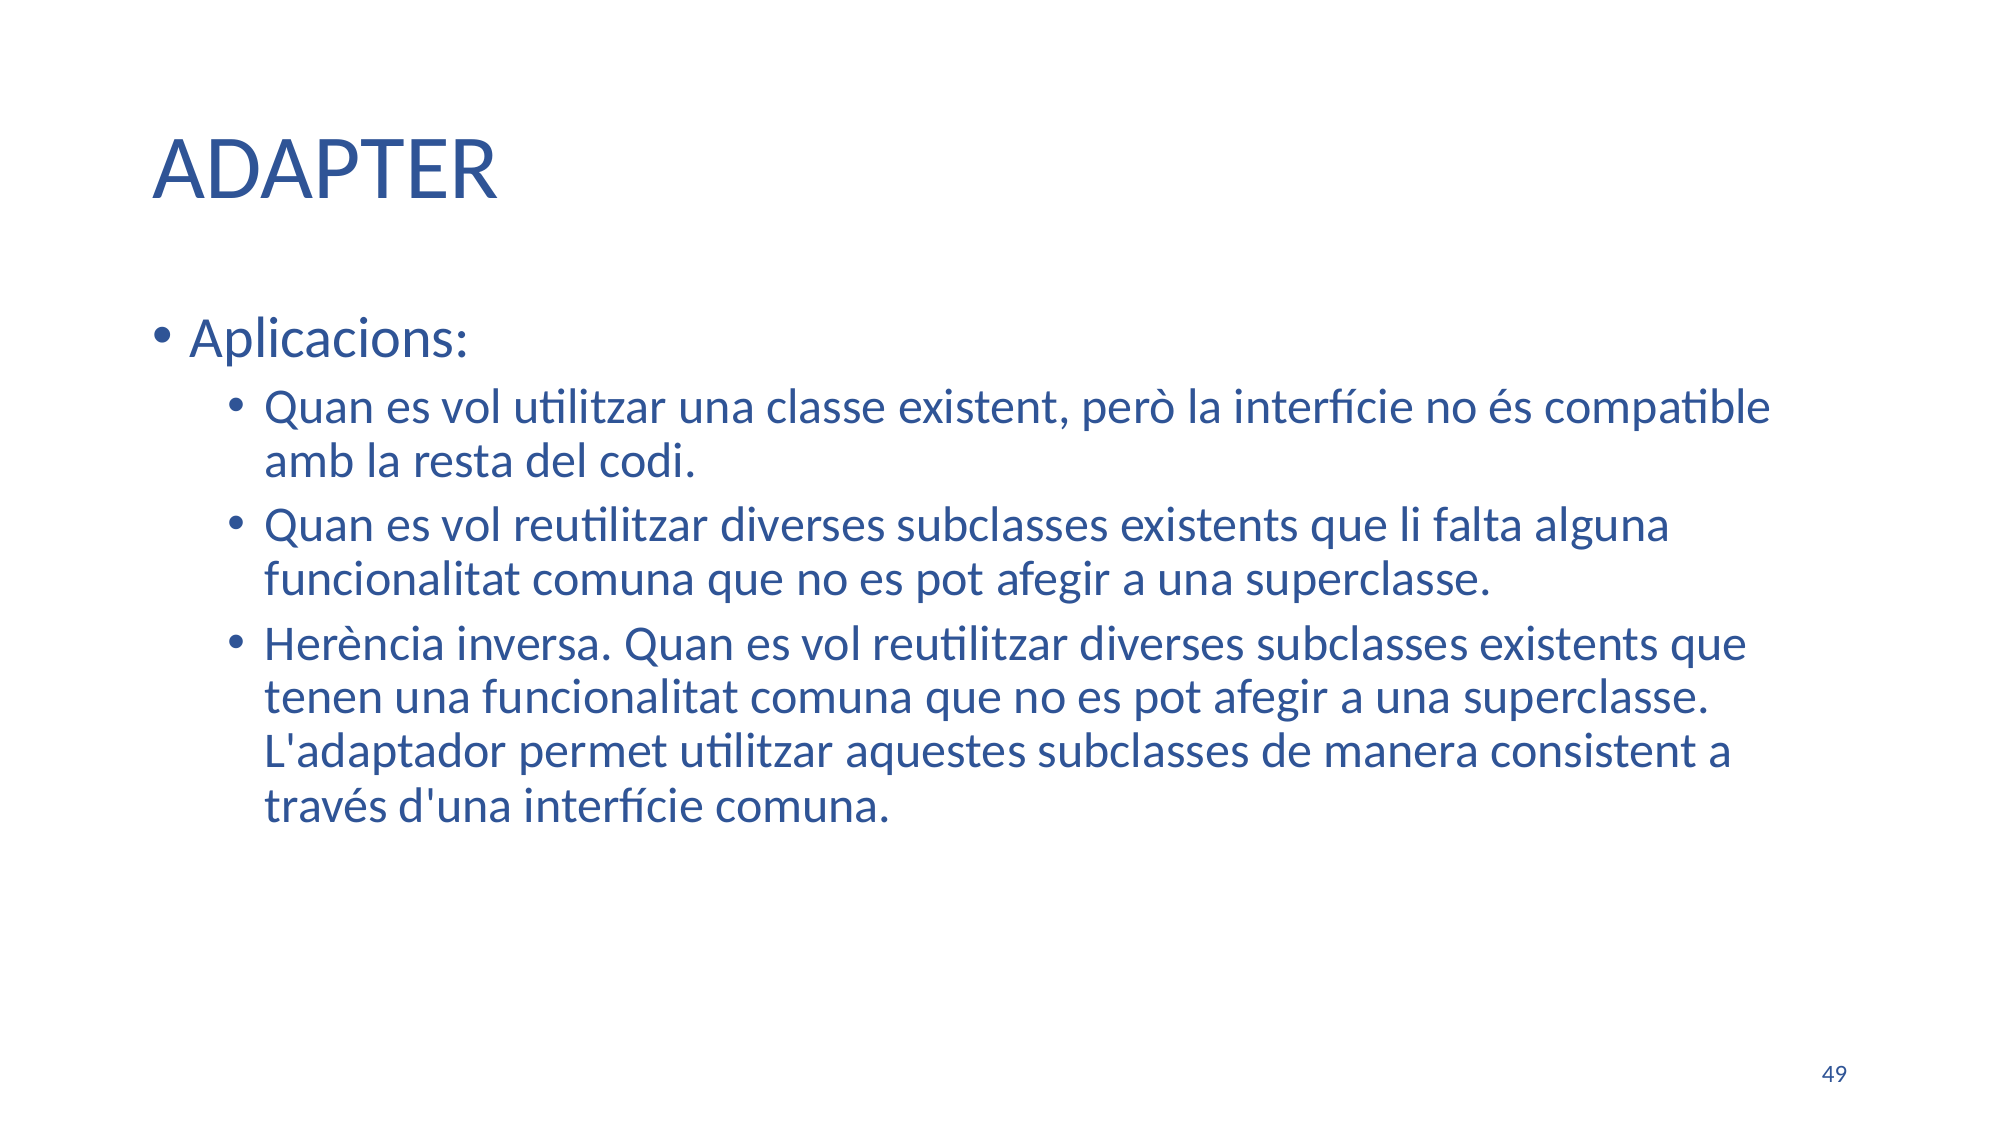

# ADAPTER
Aplicacions:
Quan es vol utilitzar una classe existent, però la interfície no és compatible amb la resta del codi.
Quan es vol reutilitzar diverses subclasses existents que li falta alguna funcionalitat comuna que no es pot afegir a una superclasse.
Herència inversa. Quan es vol reutilitzar diverses subclasses existents que tenen una funcionalitat comuna que no es pot afegir a una superclasse. L'adaptador permet utilitzar aquestes subclasses de manera consistent a través d'una interfície comuna.